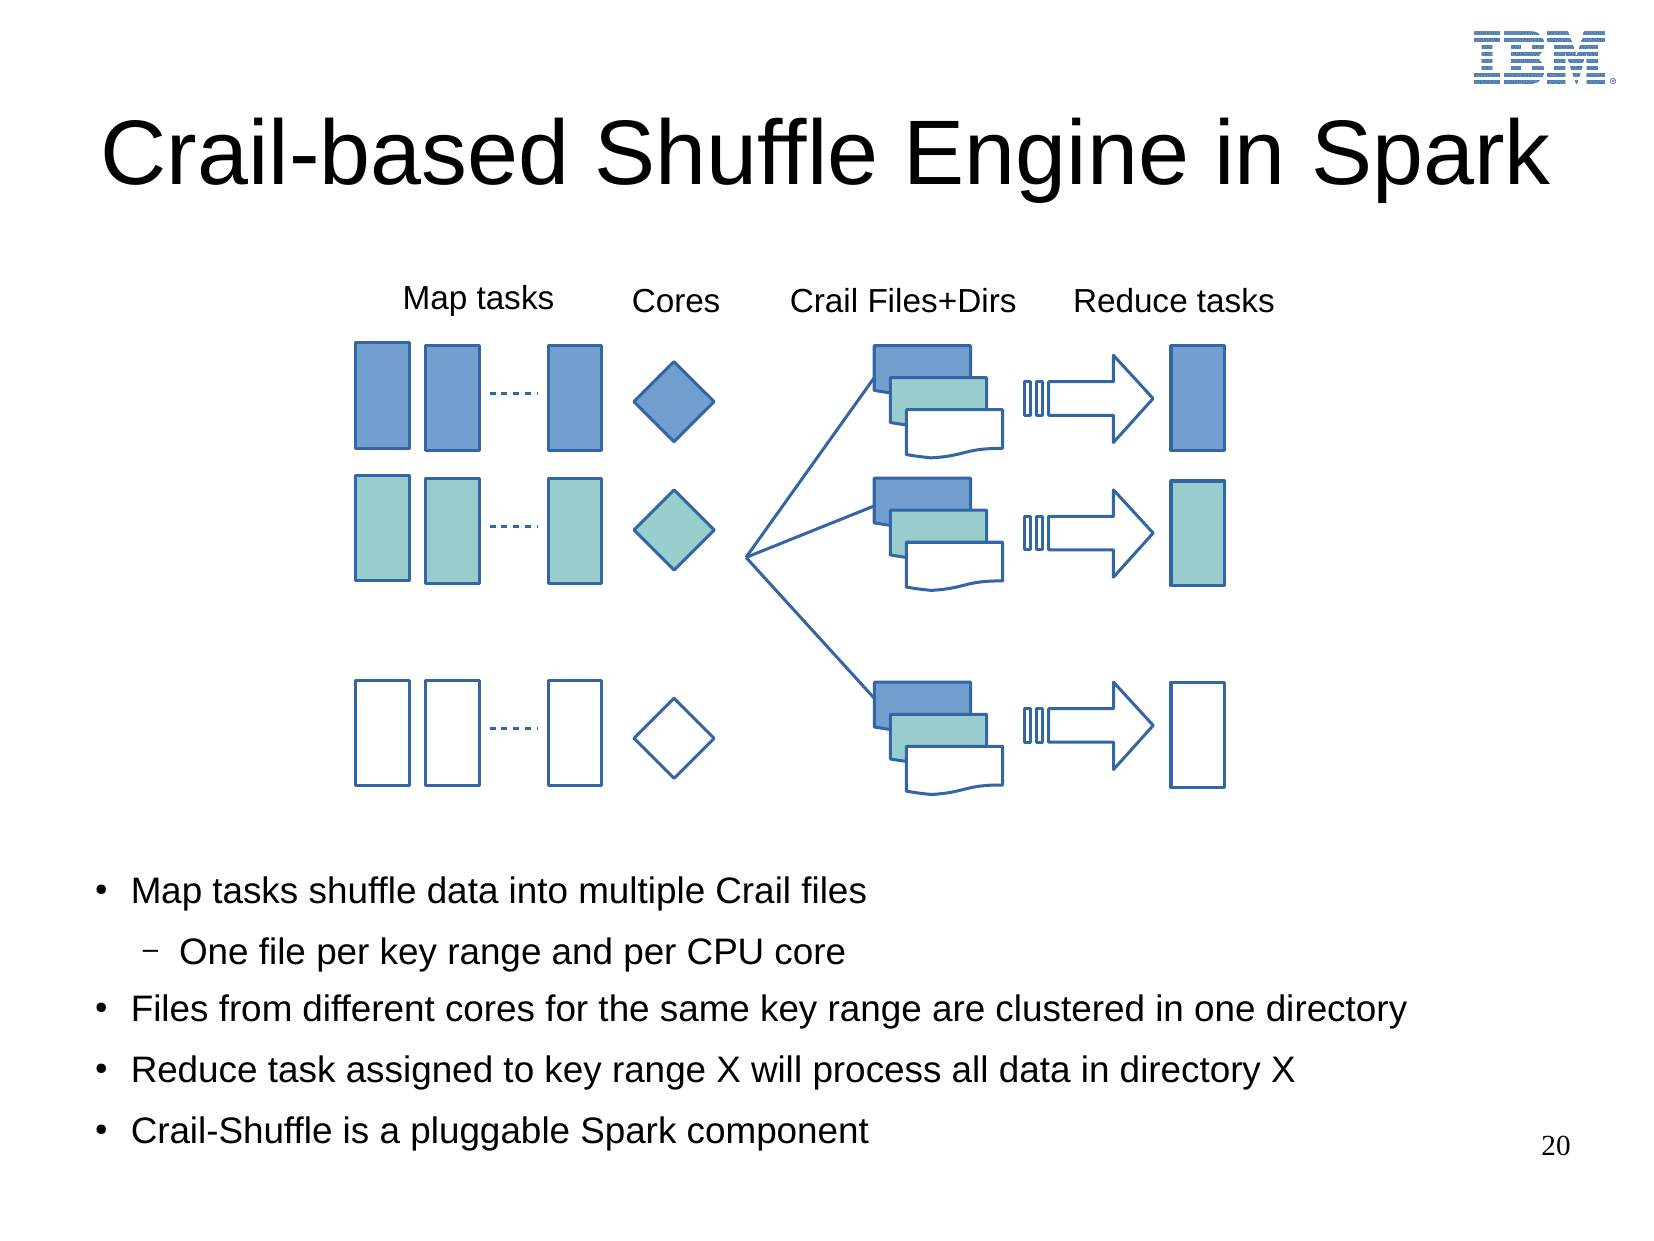

# Crail-based Shuffle Engine in Spark
Map tasks
Cores
Crail Files+Dirs
Reduce tasks
Map tasks shuffle data into multiple Crail files
One file per key range and per CPU core
Files from different cores for the same key range are clustered in one directory
Reduce task assigned to key range X will process all data in directory X
Crail-Shuffle is a pluggable Spark component
20